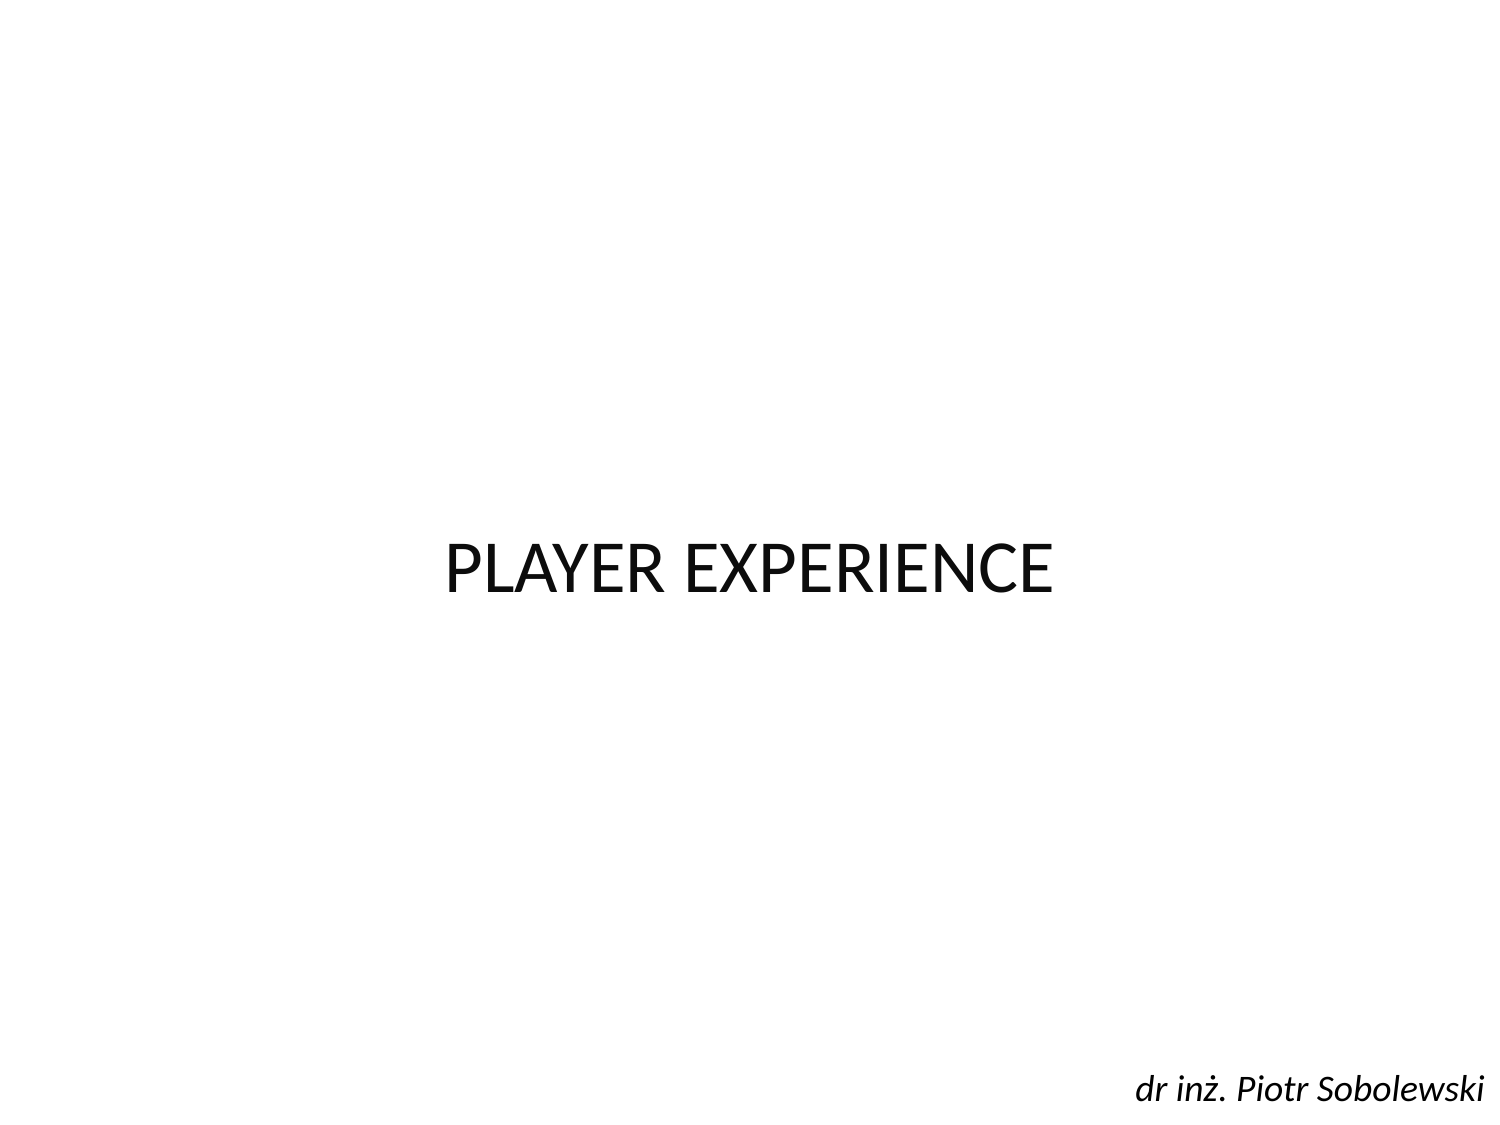

# PLAYER EXPERIENCE
dr inż. Piotr Sobolewski